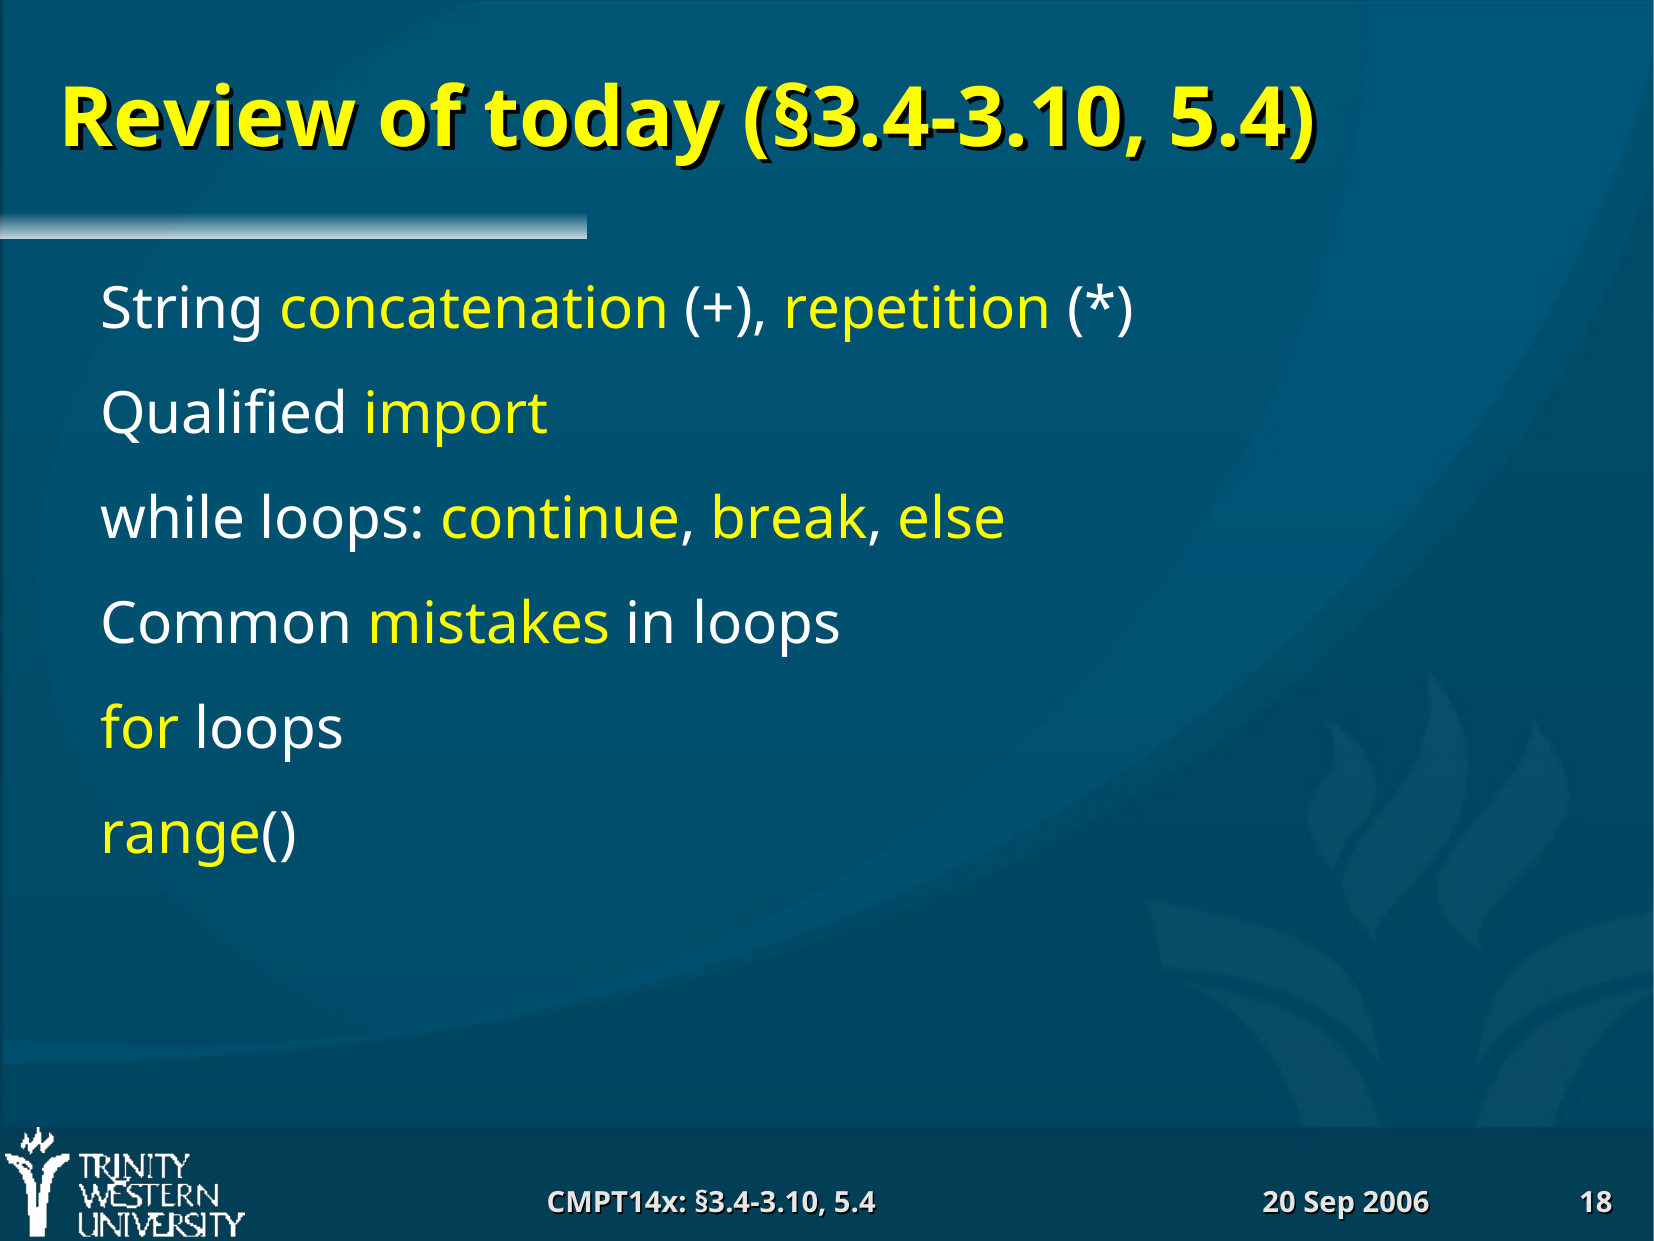

# Review of today (§3.4-3.10, 5.4)
String concatenation (+), repetition (*)
Qualified import
while loops: continue, break, else
Common mistakes in loops
for loops
range()
CMPT14x: §3.4-3.10, 5.4
20 Sep 2006
18